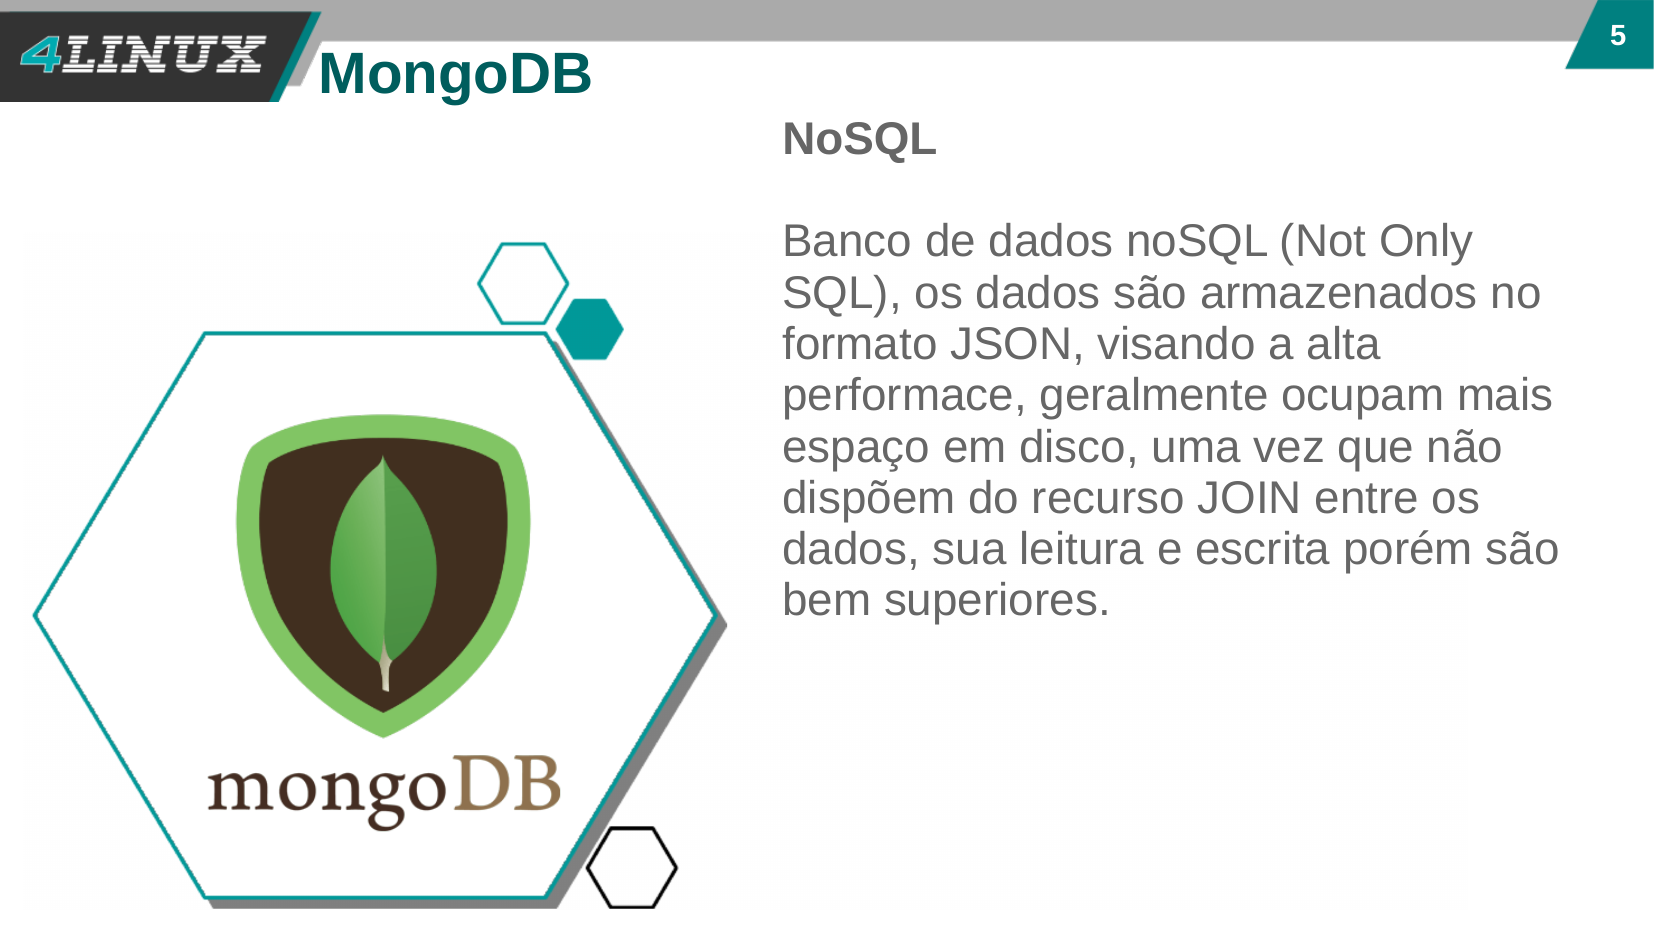

# MongoDB
NoSQL
Banco de dados noSQL (Not Only SQL), os dados são armazenados no formato JSON, visando a alta performace, geralmente ocupam mais espaço em disco, uma vez que não dispõem do recurso JOIN entre os dados, sua leitura e escrita porém são bem superiores.